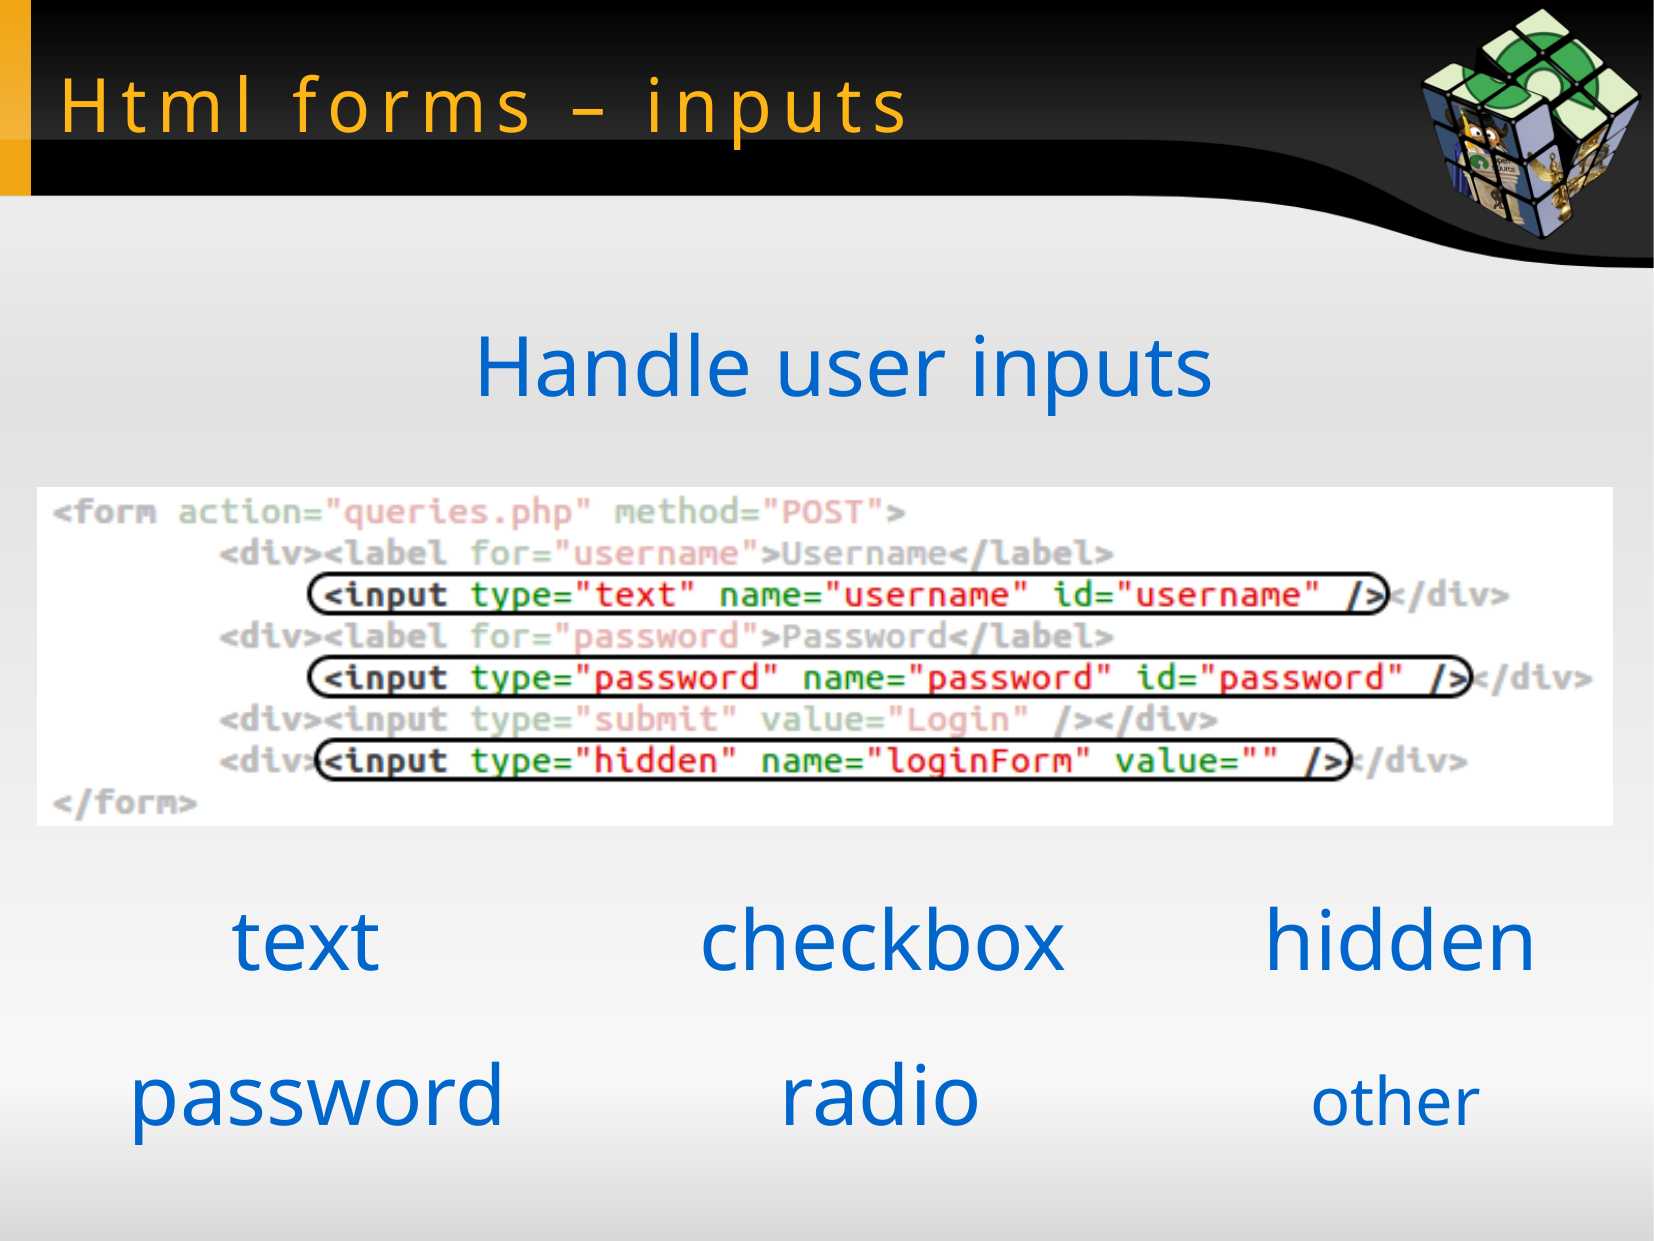

# Html forms – inputs
Handle user inputs
text
checkbox
hidden
password
radio
other